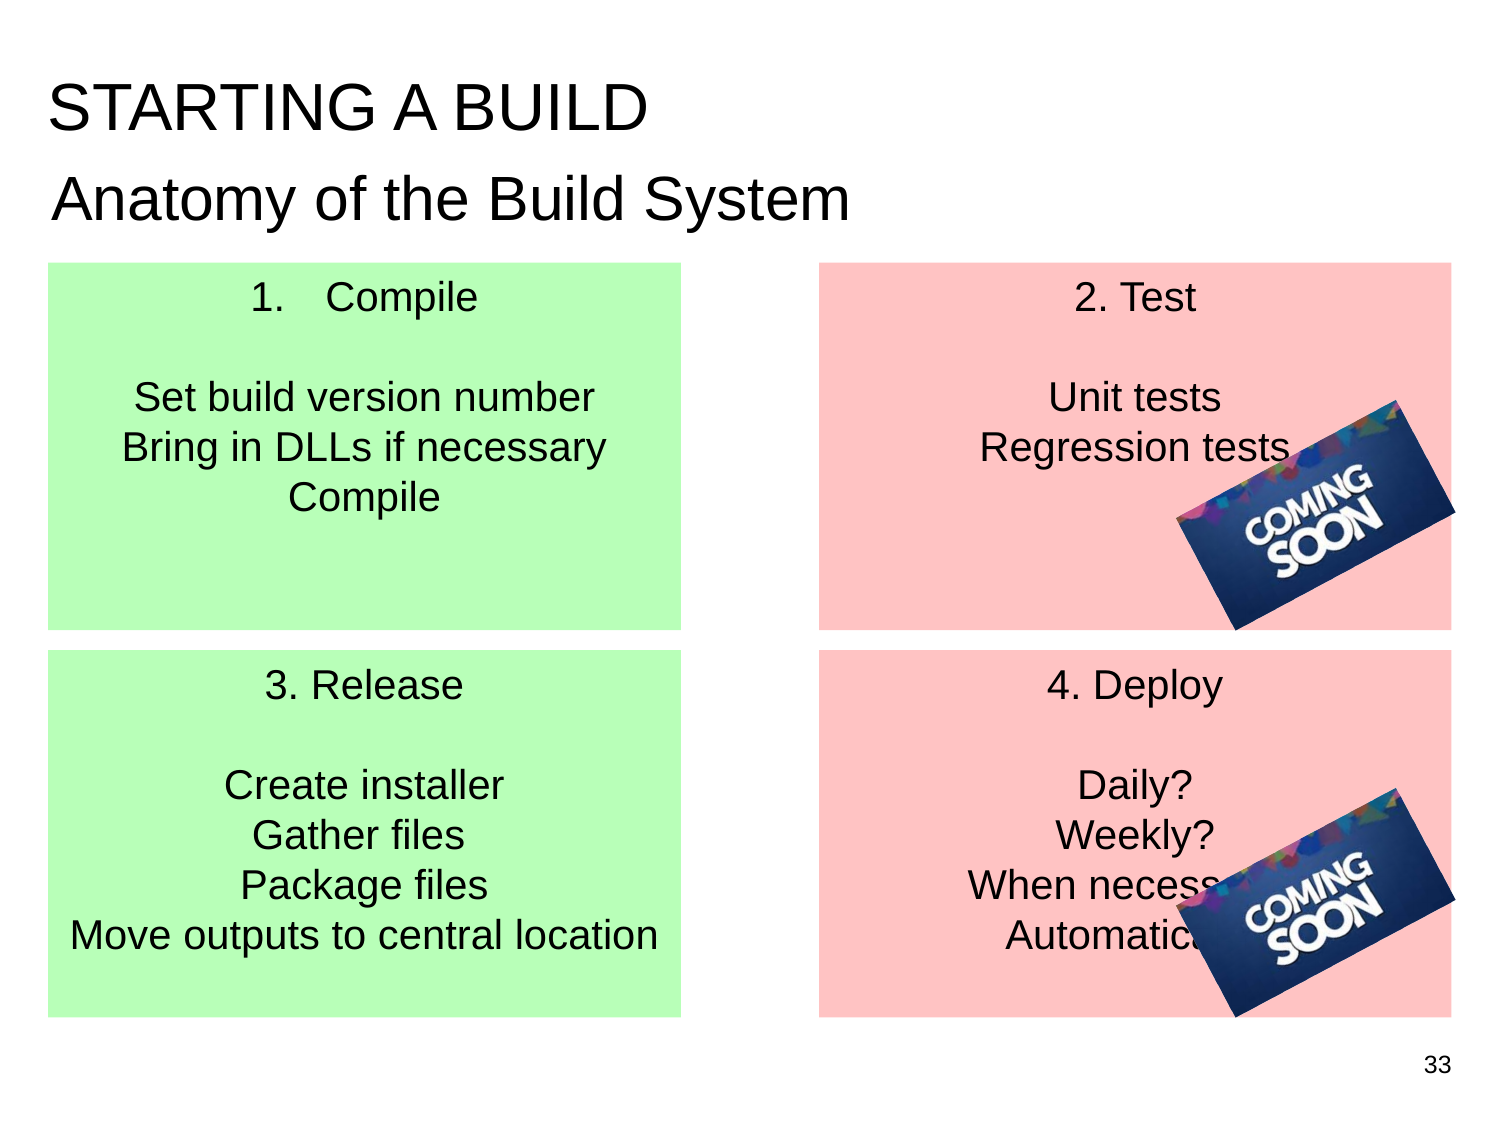

# Starting a build
Anatomy of the Build System
Compile
Set build version number
Bring in DLLs if necessary
Compile
2. Test
Unit tests
Regression tests
3. Release
Create installer
Gather files
Package files
Move outputs to central location
4. Deploy
Daily?
Weekly?
When necessary?
Automatically!